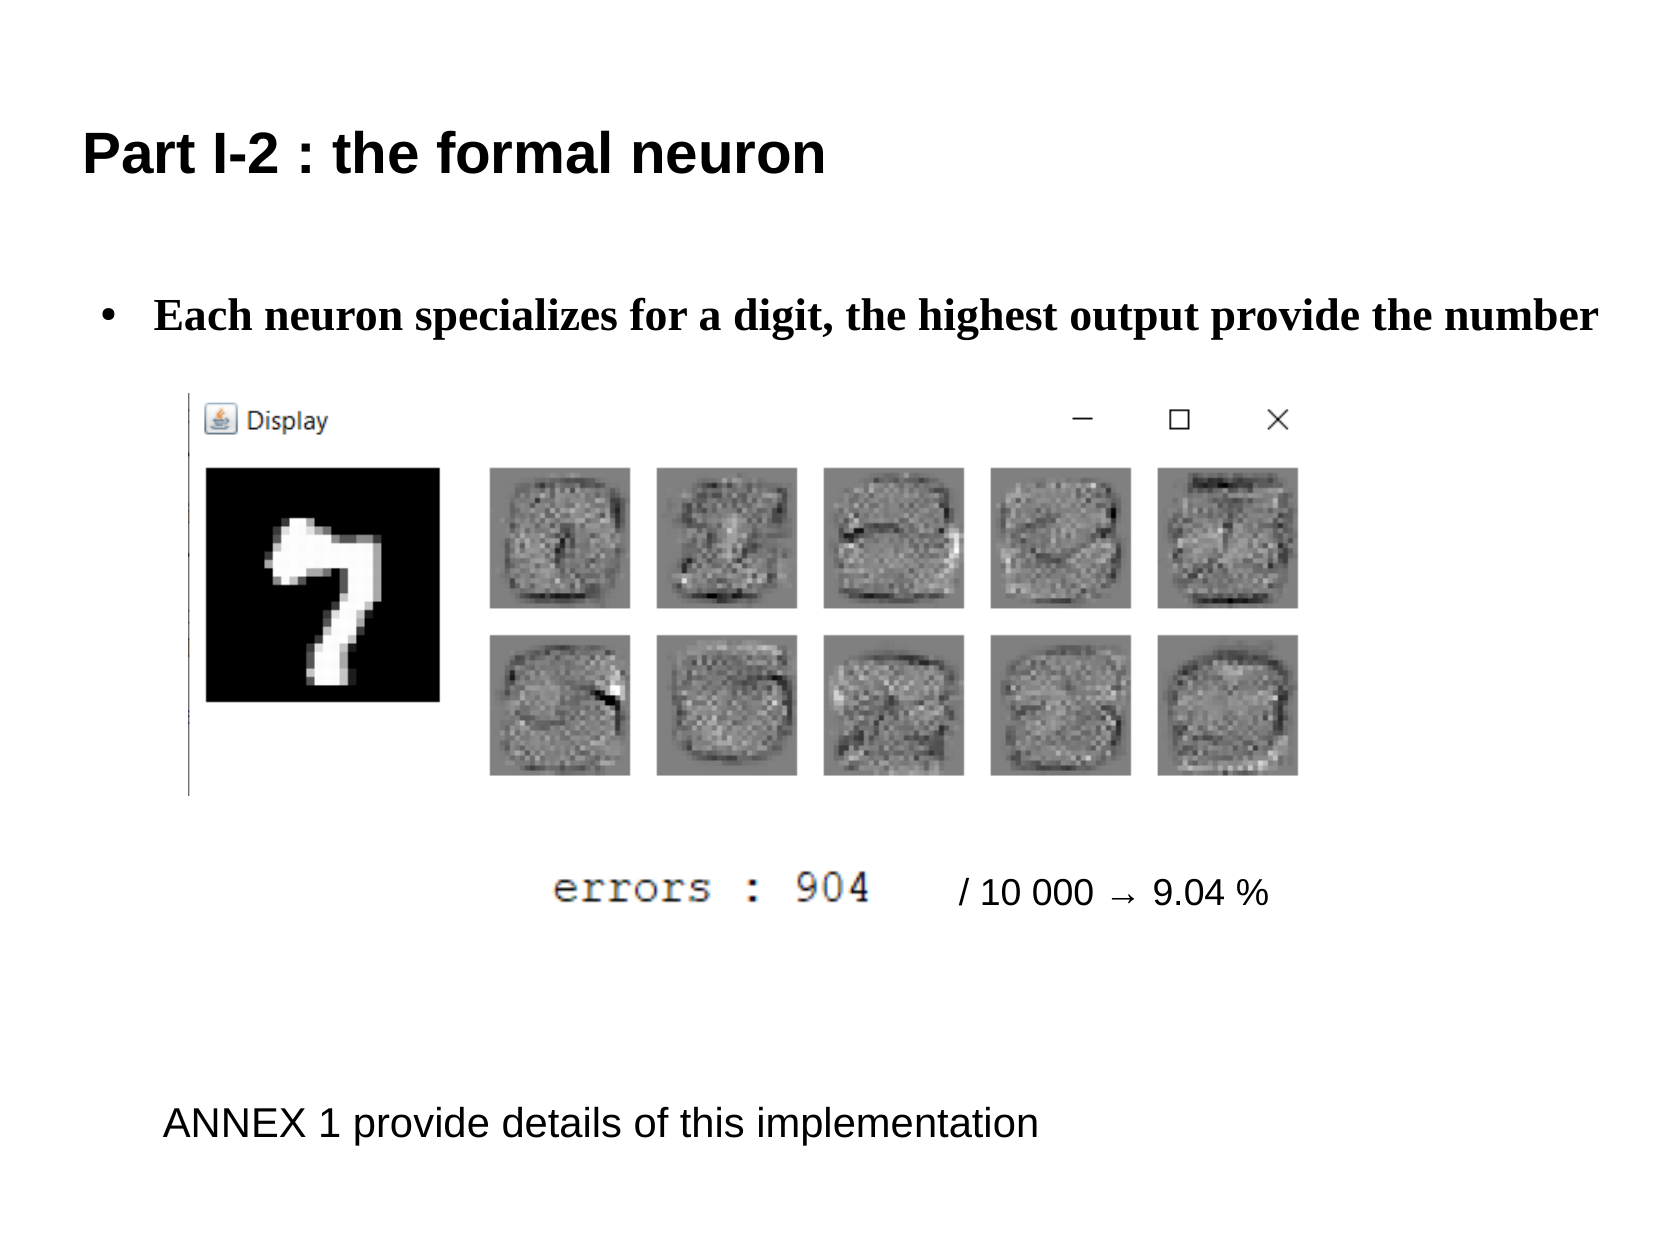

# Part I-2 : the formal neuron
Each neuron specializes for a digit, the highest output provide the number
/ 10 000 → 9.04 %
ANNEX 1 provide details of this implementation